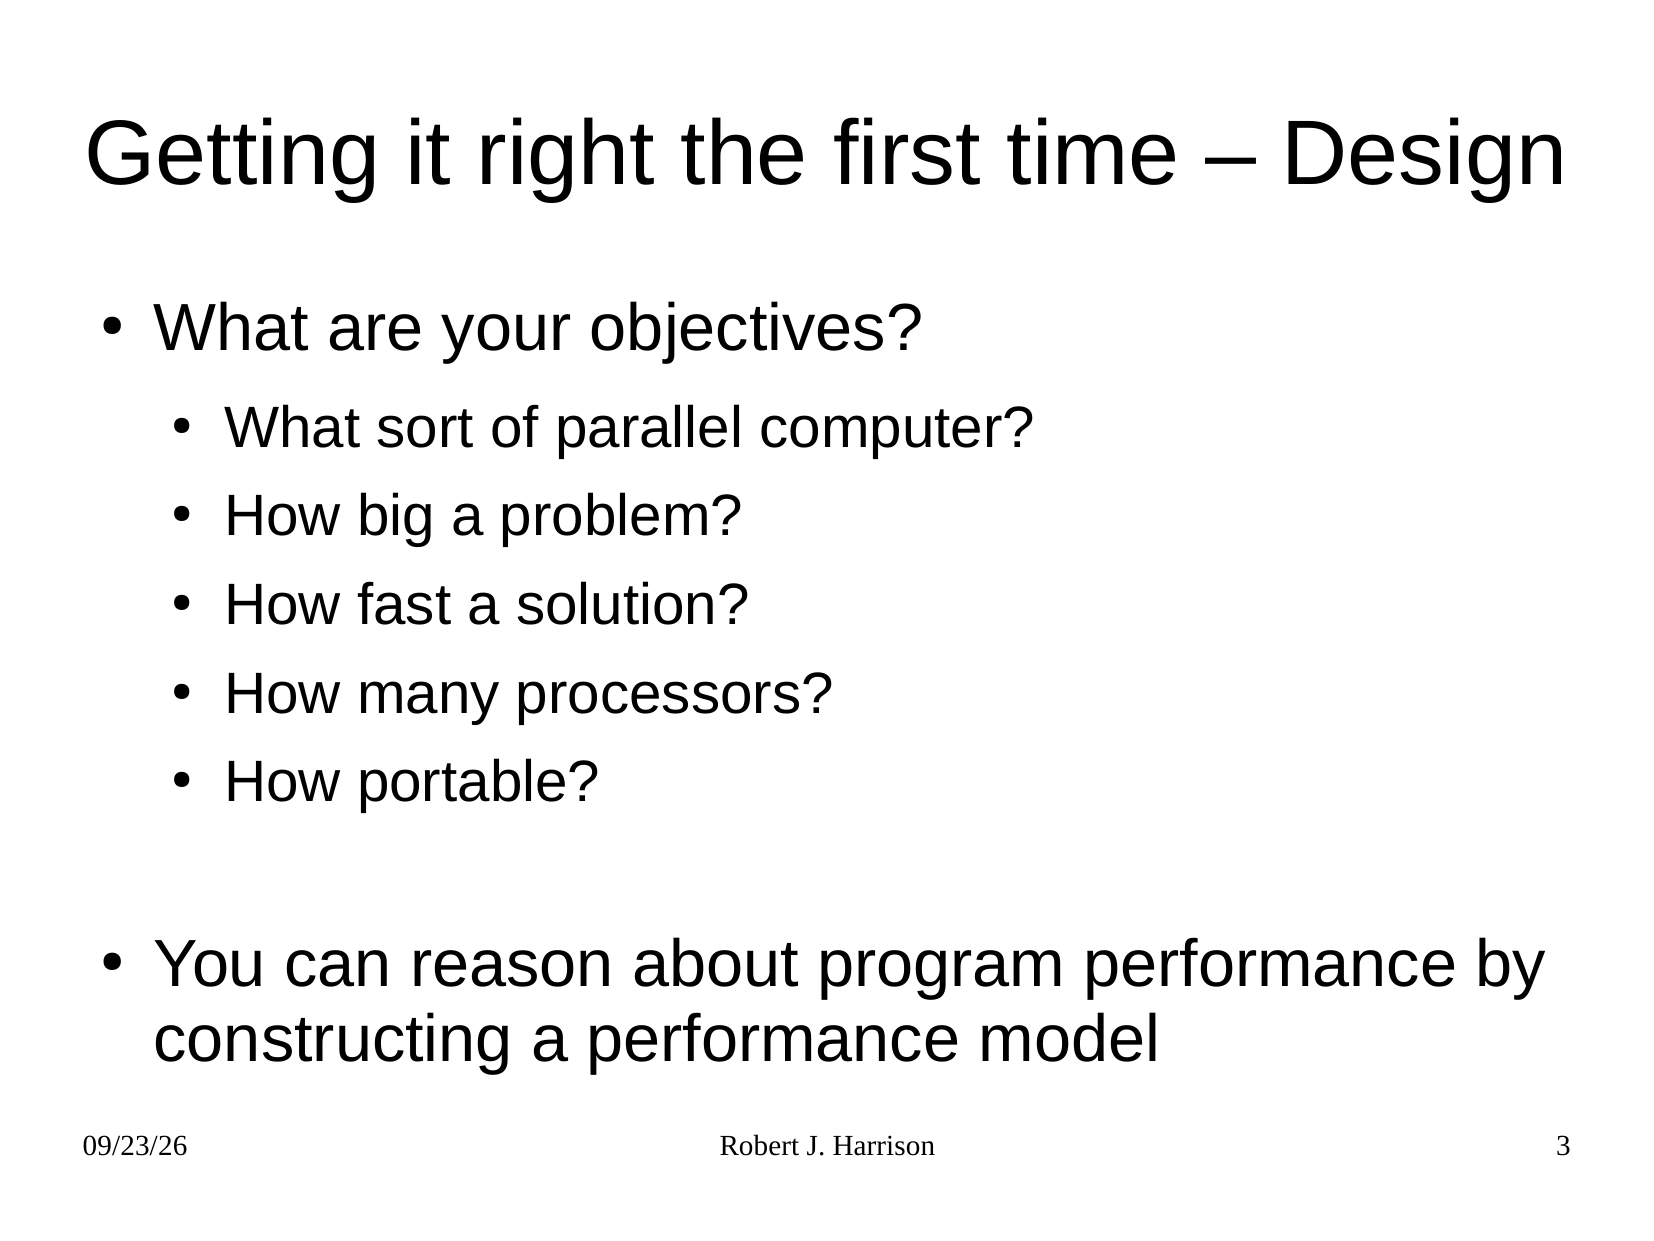

# Getting it right the first time – Design
What are your objectives?
What sort of parallel computer?
How big a problem?
How fast a solution?
How many processors?
How portable?
You can reason about program performance by constructing a performance model
Robert J. Harrison
3